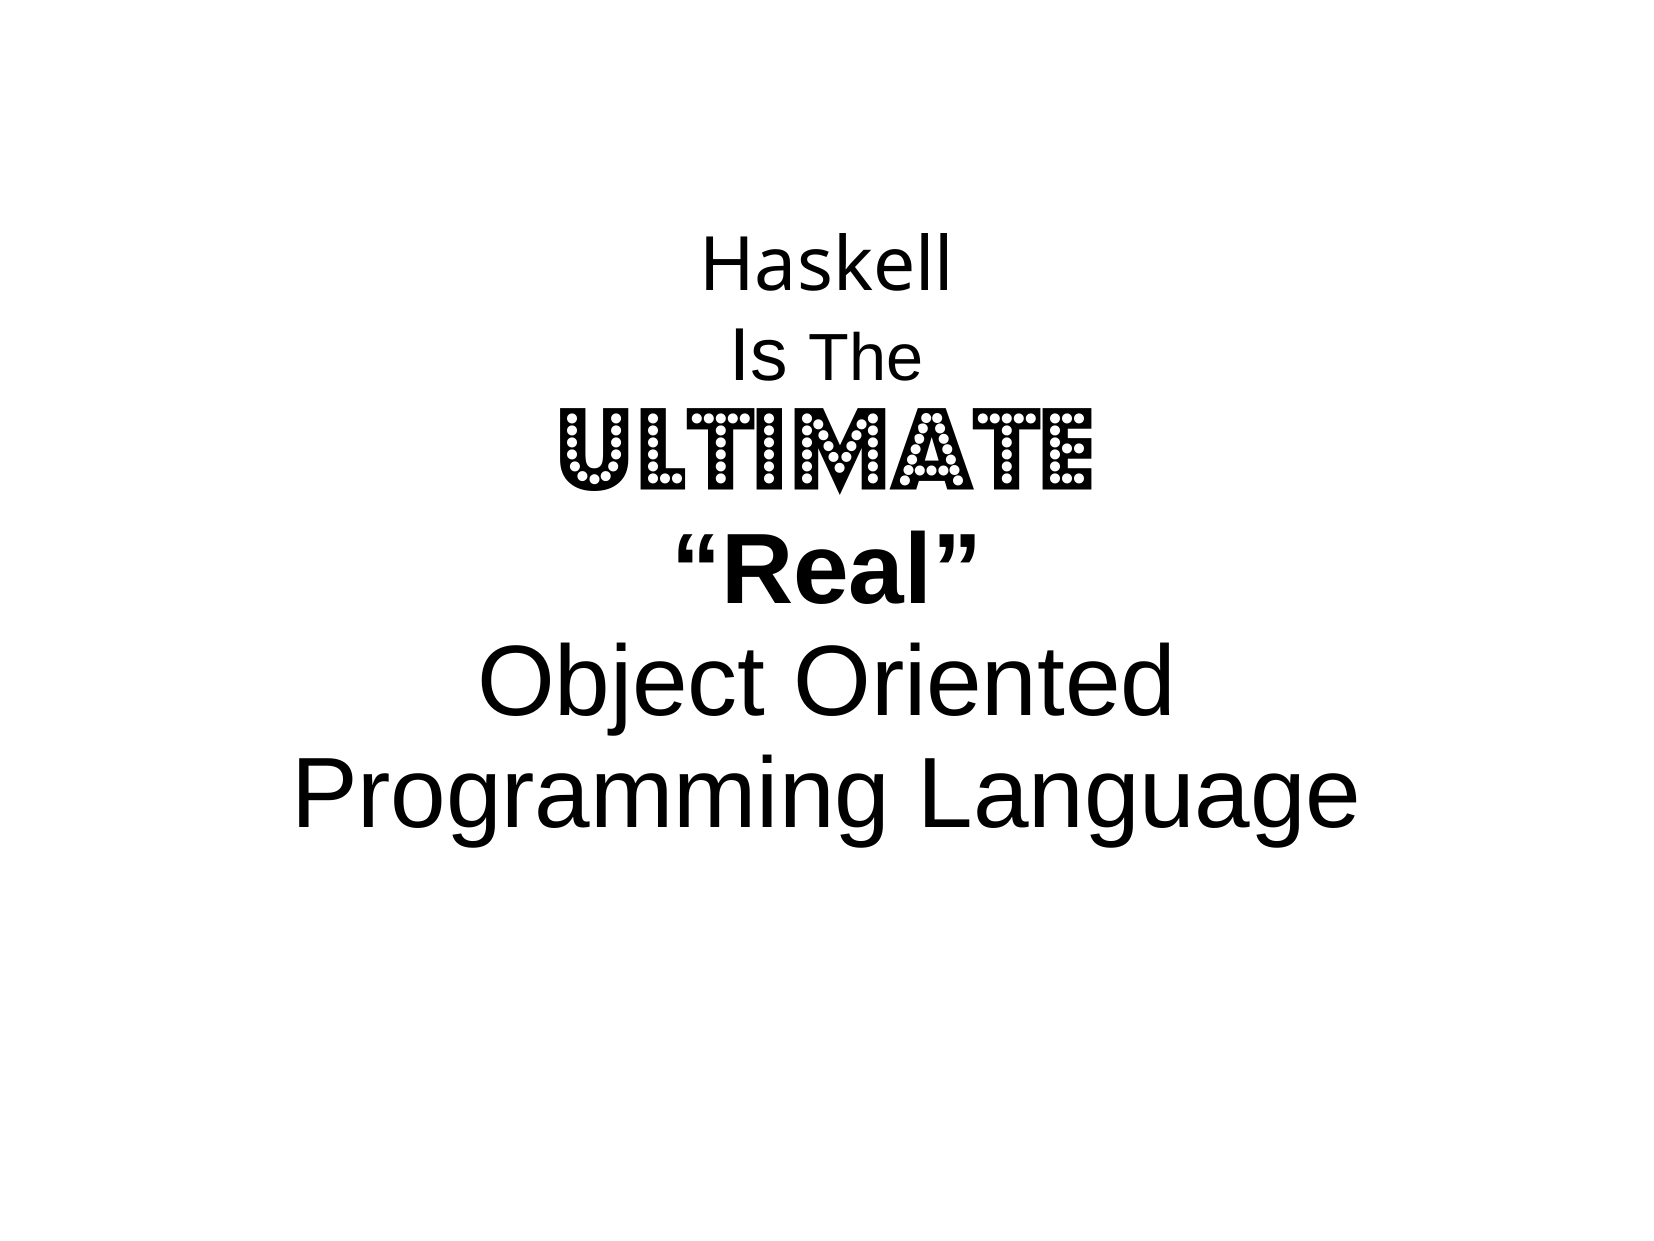

# Haskell
Is The
Ultimate
“Real”
Object Oriented
Programming Language